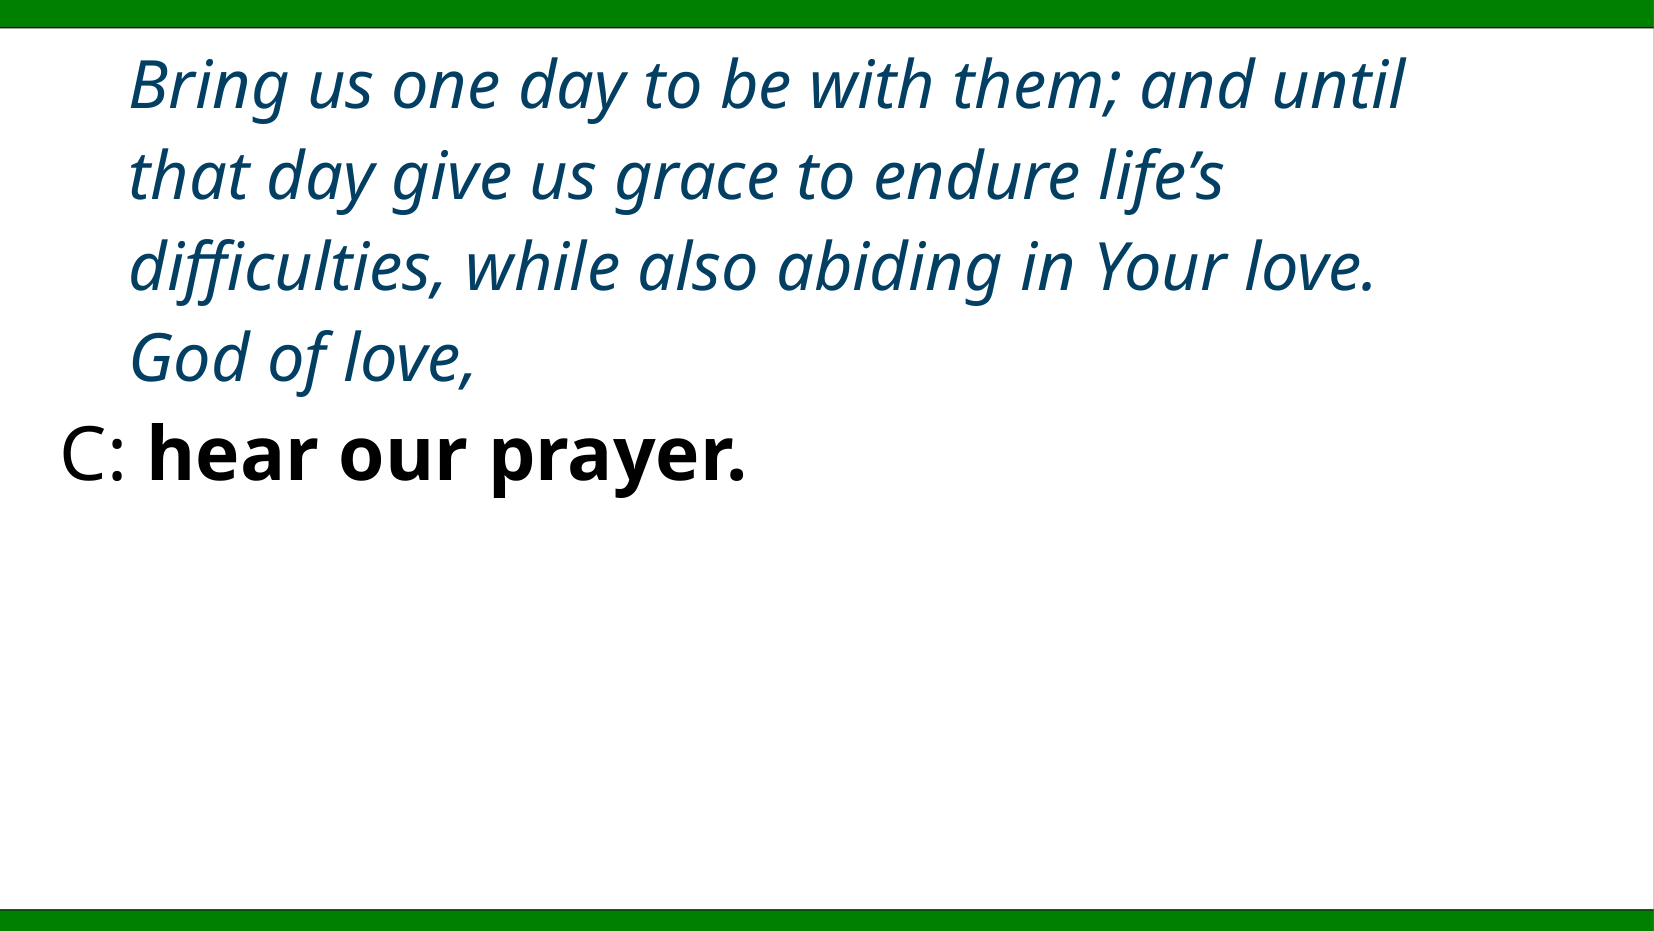

Bring us one day to be with them; and until
 that day give us grace to endure life’s
 difficulties, while also abiding in Your love.
 God of love,
C: hear our prayer.